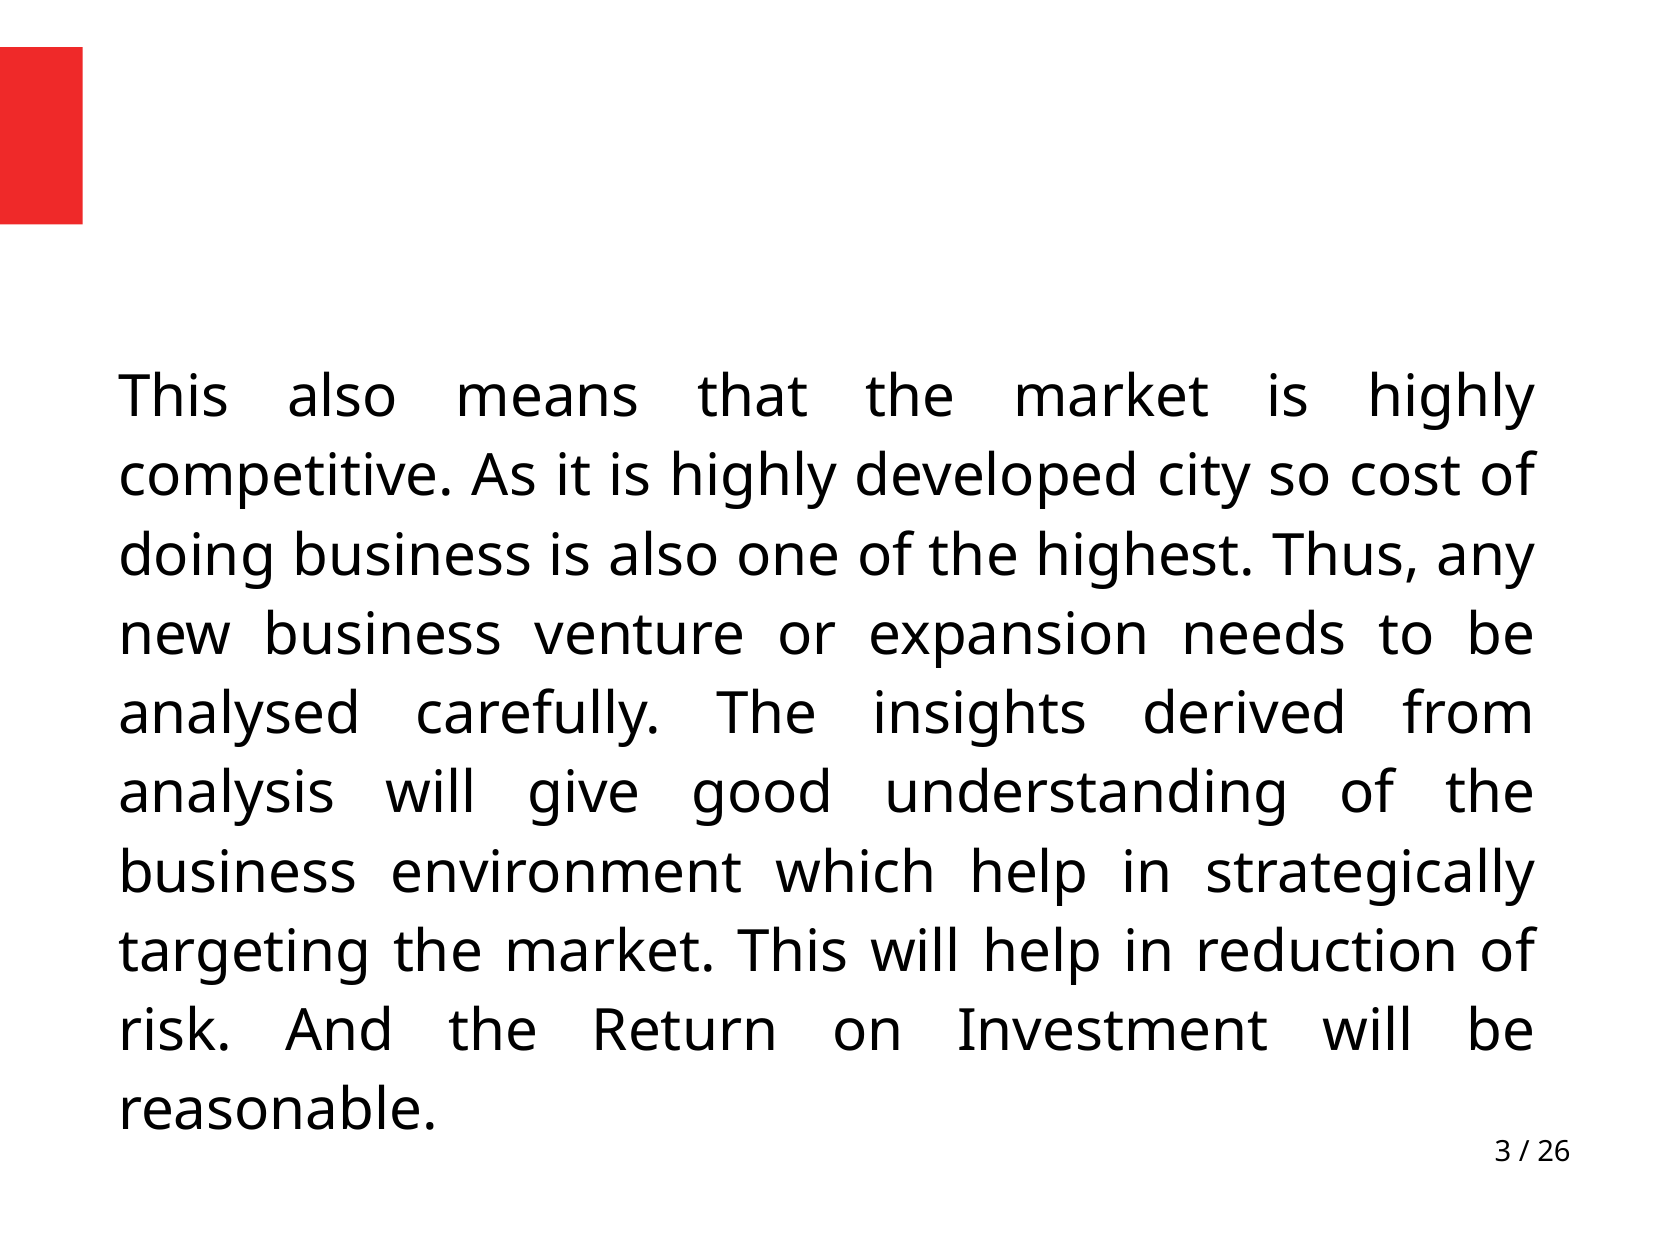

#
This also means that the market is highly competitive. As it is highly developed city so cost of doing business is also one of the highest. Thus, any new business venture or expansion needs to be analysed carefully. The insights derived from analysis will give good understanding of the business environment which help in strategically targeting the market. This will help in reduction of risk. And the Return on Investment will be reasonable.
3